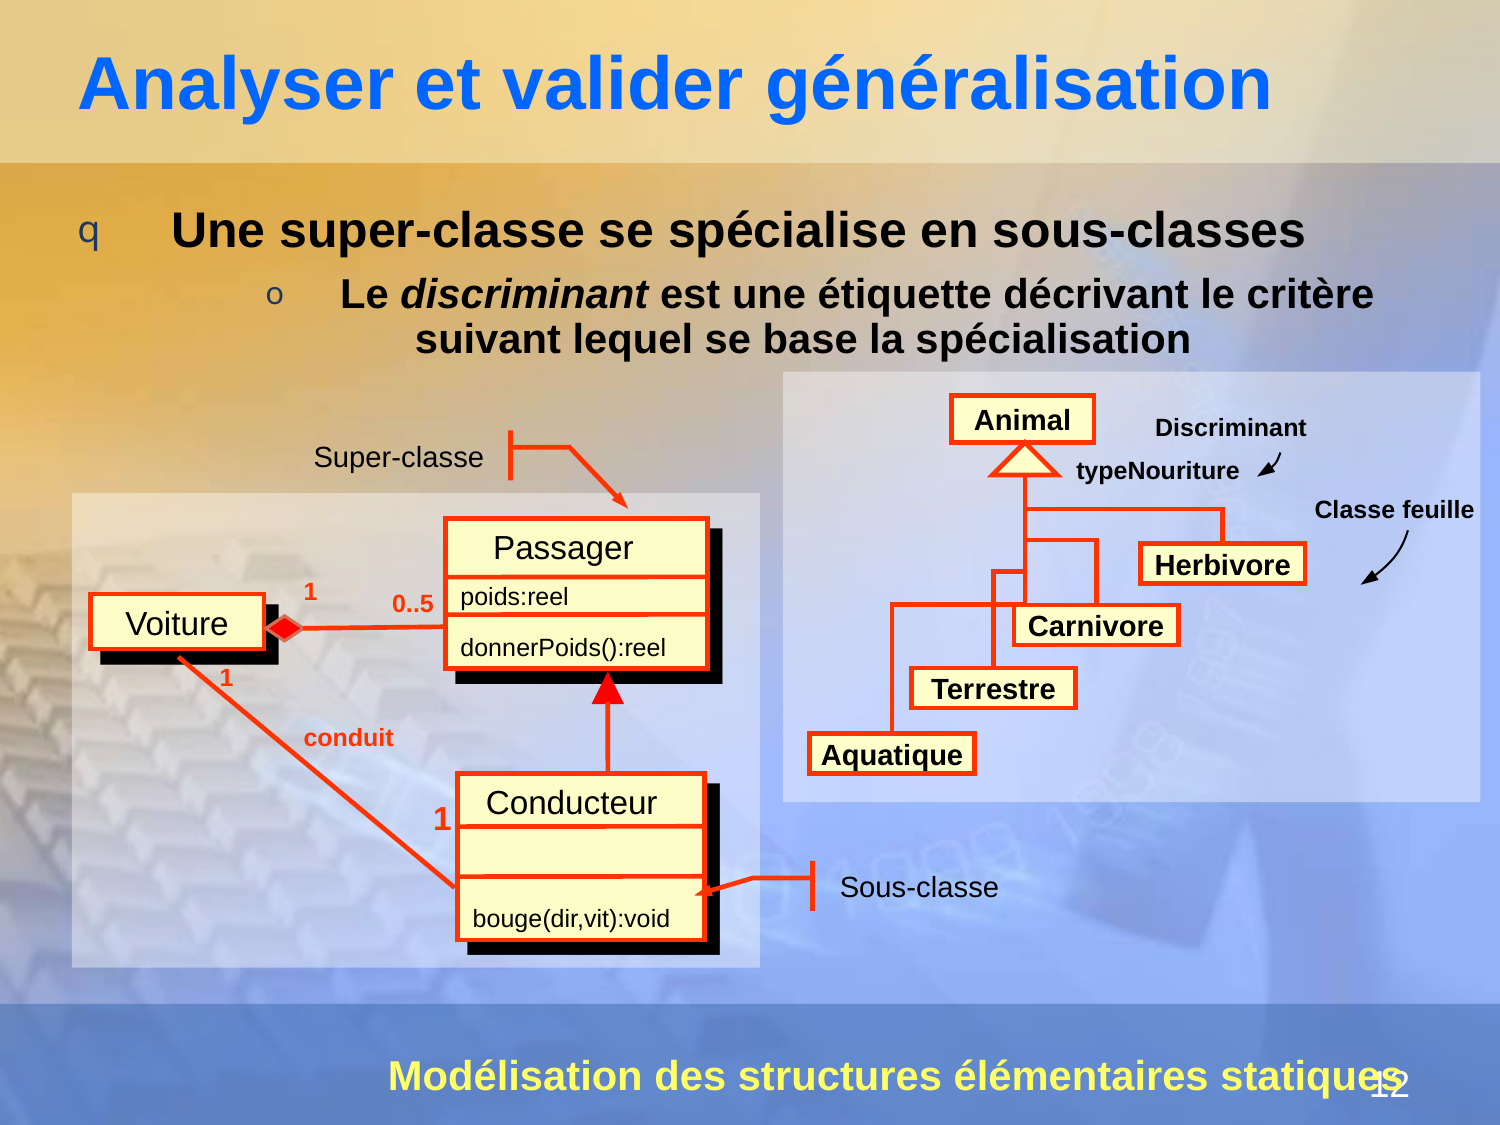

# Analyser et valider généralisation
Une super-classe se spécialise en sous-classes
Le discriminant est une étiquette décrivant le critère suivant lequel se base la spécialisation
Animal
Discriminant
Super-classe
typeNouriture
Classe feuille
Passager
poids:reel
donnerPoids():reel
Herbivore
1
0..5
Voiture
Carnivore
1
Terrestre
conduit
Aquatique
Conducteur
bouge(dir,vit):void
1
Sous-classe
Modélisation des structures élémentaires statiques